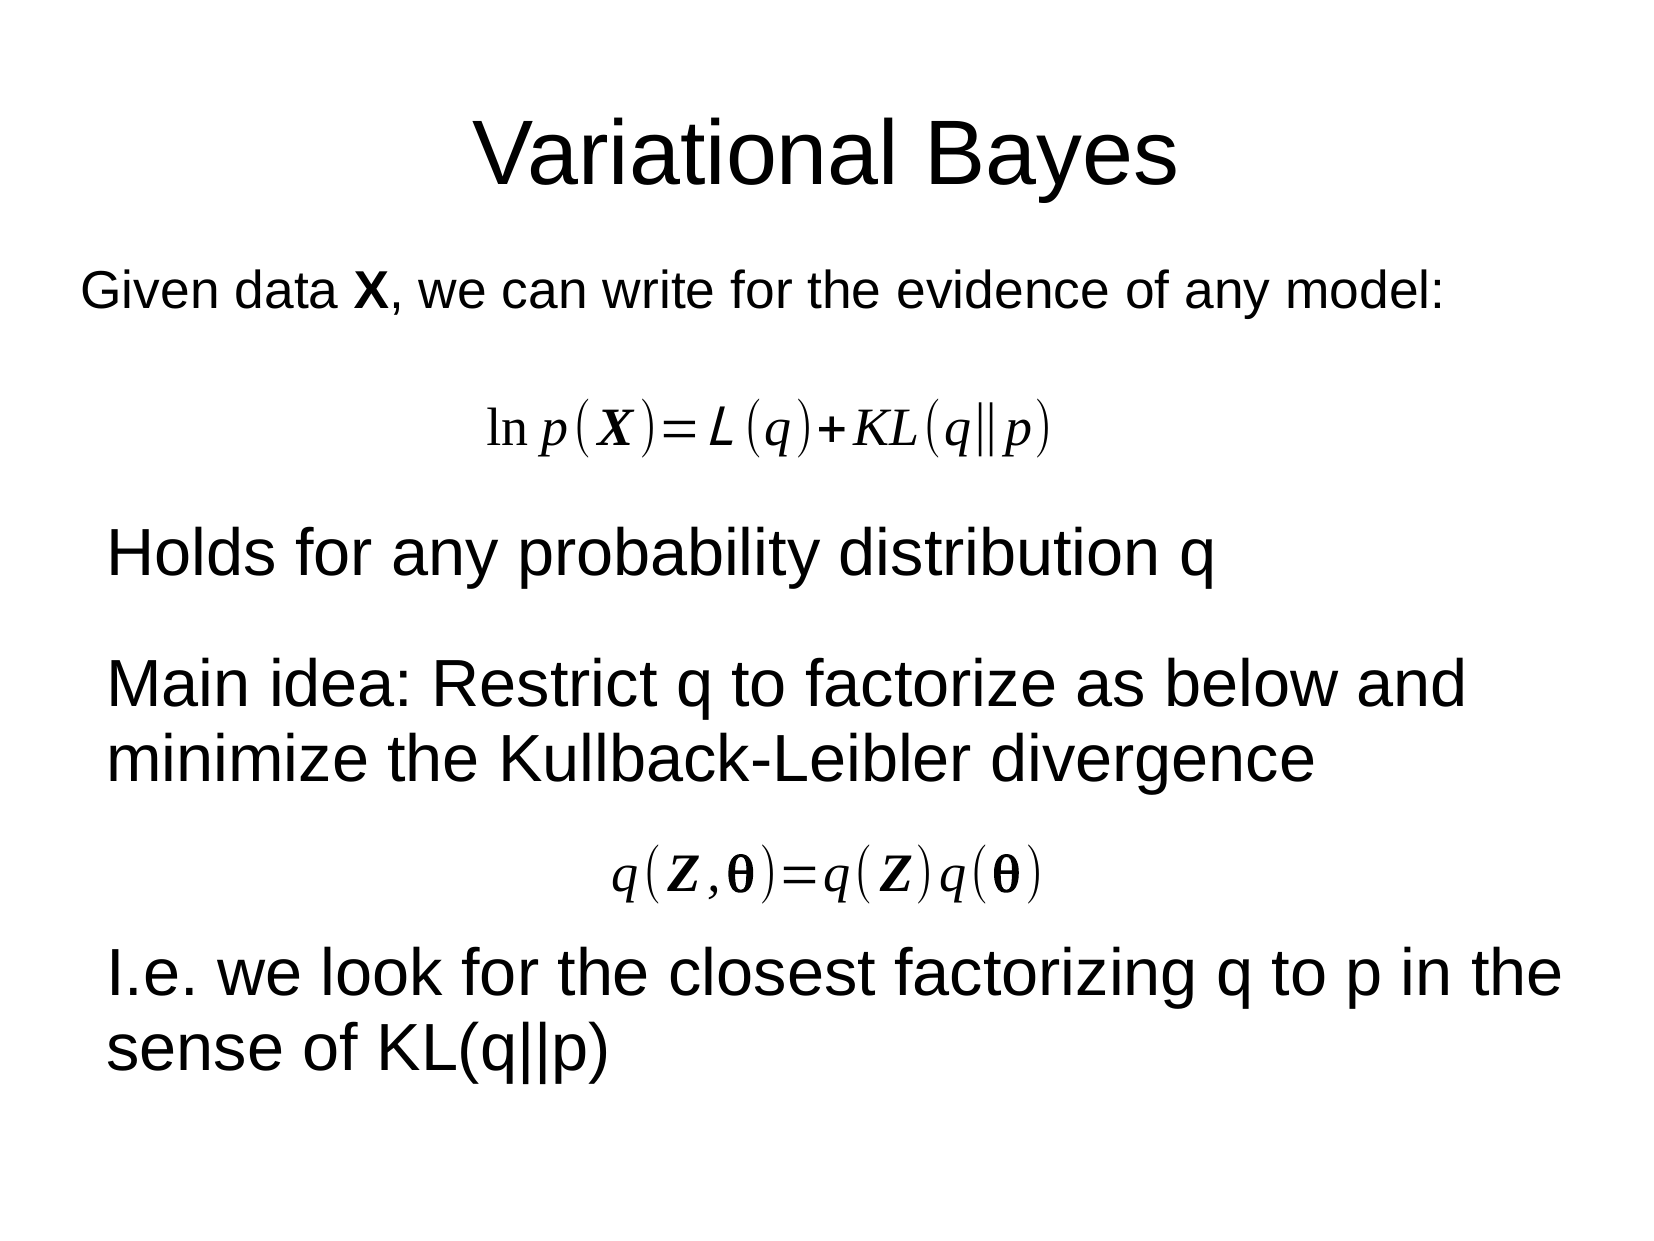

# Variational Bayes
Given data X, we can write for the evidence of any model:
Holds for any probability distribution q
Main idea: Restrict q to factorize as below and minimize the Kullback-Leibler divergence
I.e. we look for the closest factorizing q to p in the sense of KL(q||p)